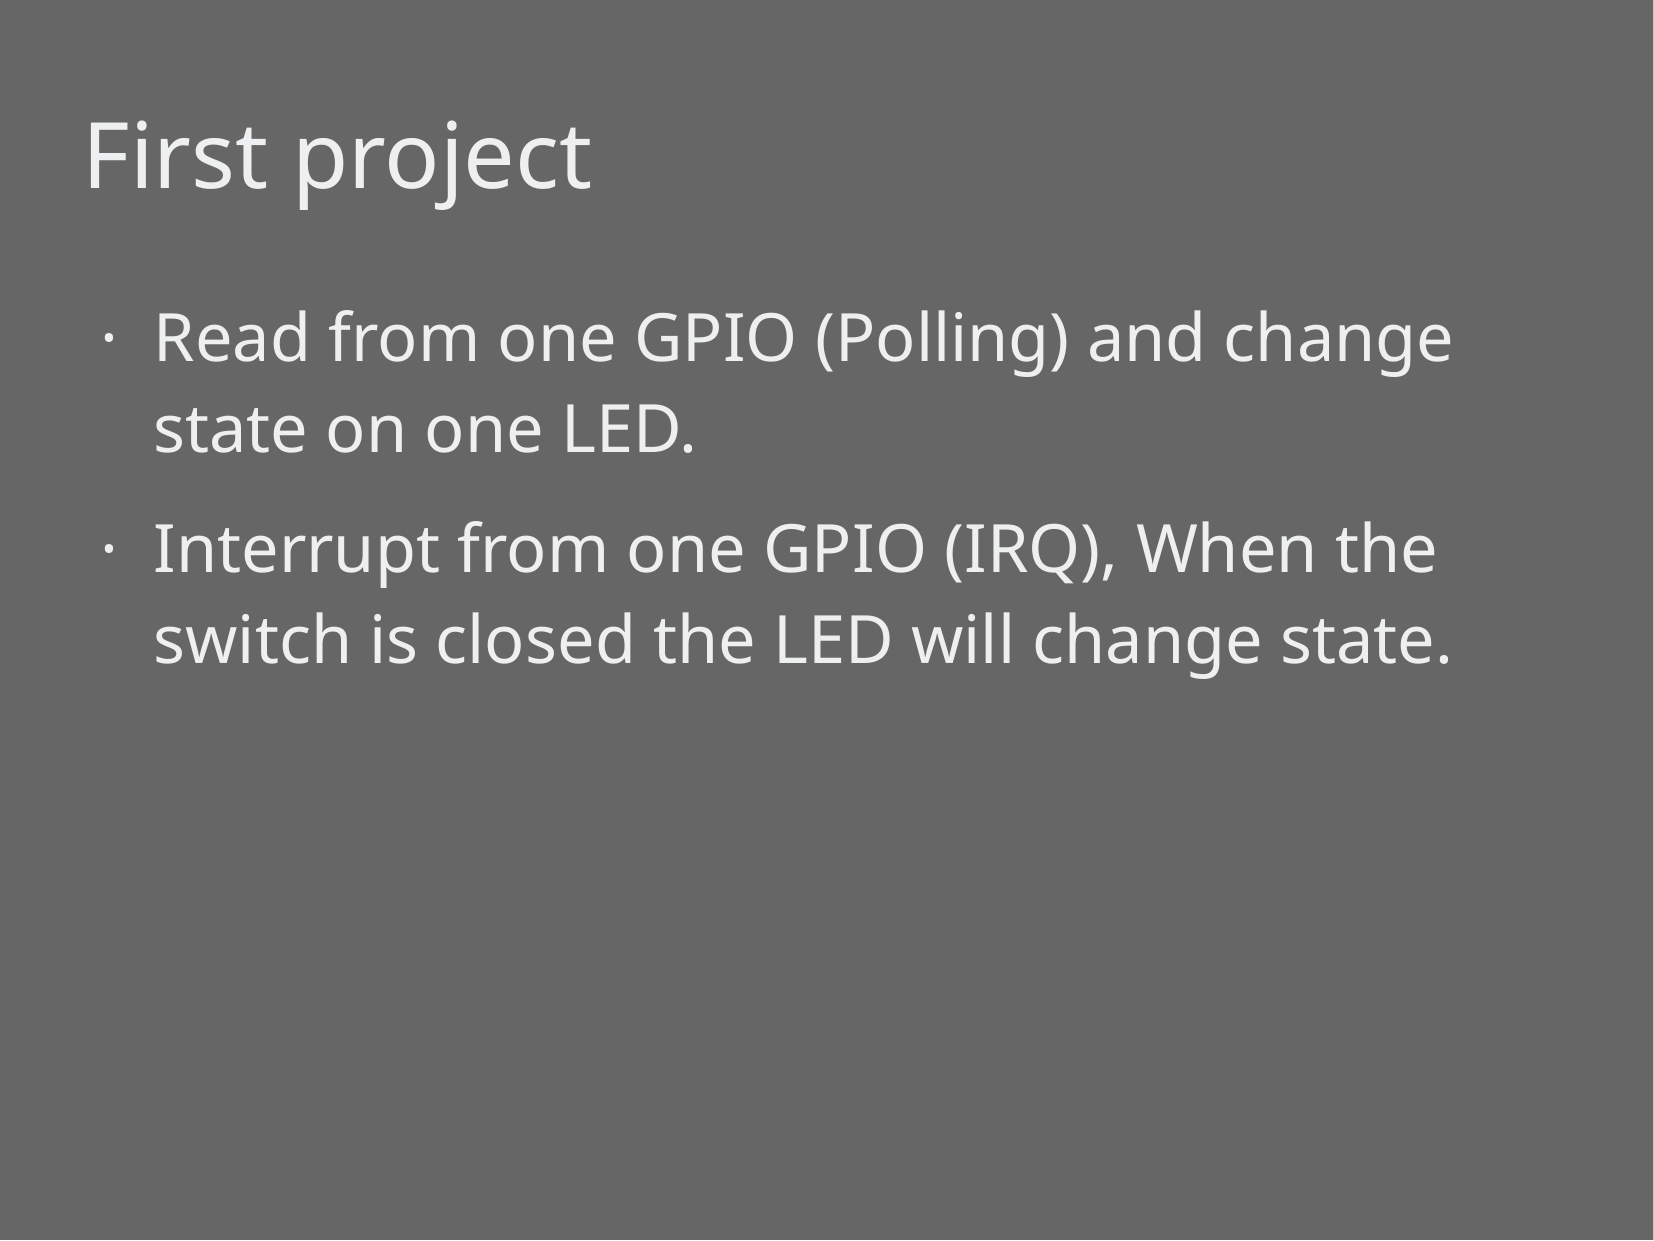

# First project
Read from one GPIO (Polling) and change state on one LED.
Interrupt from one GPIO (IRQ), When the switch is closed the LED will change state.